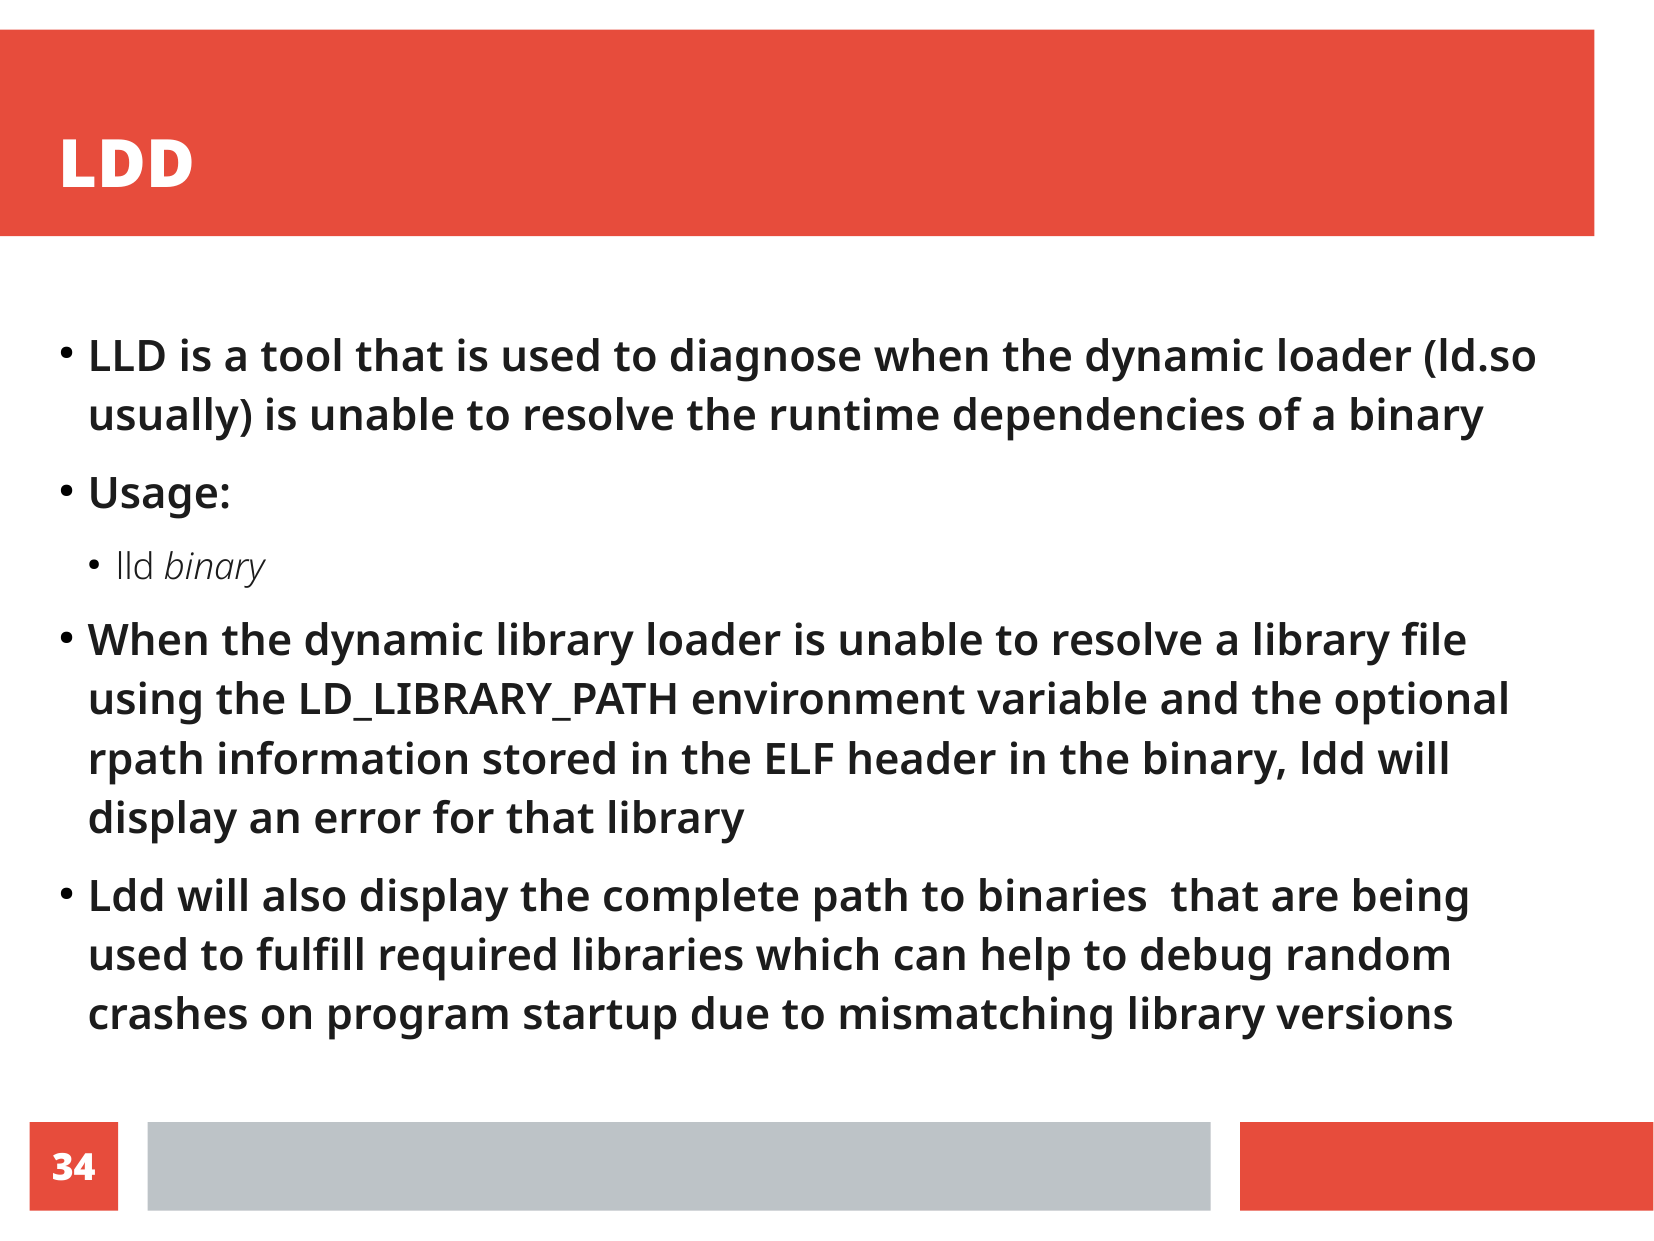

# LDD
LLD is a tool that is used to diagnose when the dynamic loader (ld.so usually) is unable to resolve the runtime dependencies of a binary
Usage:
lld binary
When the dynamic library loader is unable to resolve a library file using the LD_LIBRARY_PATH environment variable and the optional rpath information stored in the ELF header in the binary, ldd will display an error for that library
Ldd will also display the complete path to binaries that are being used to fulfill required libraries which can help to debug random crashes on program startup due to mismatching library versions
34